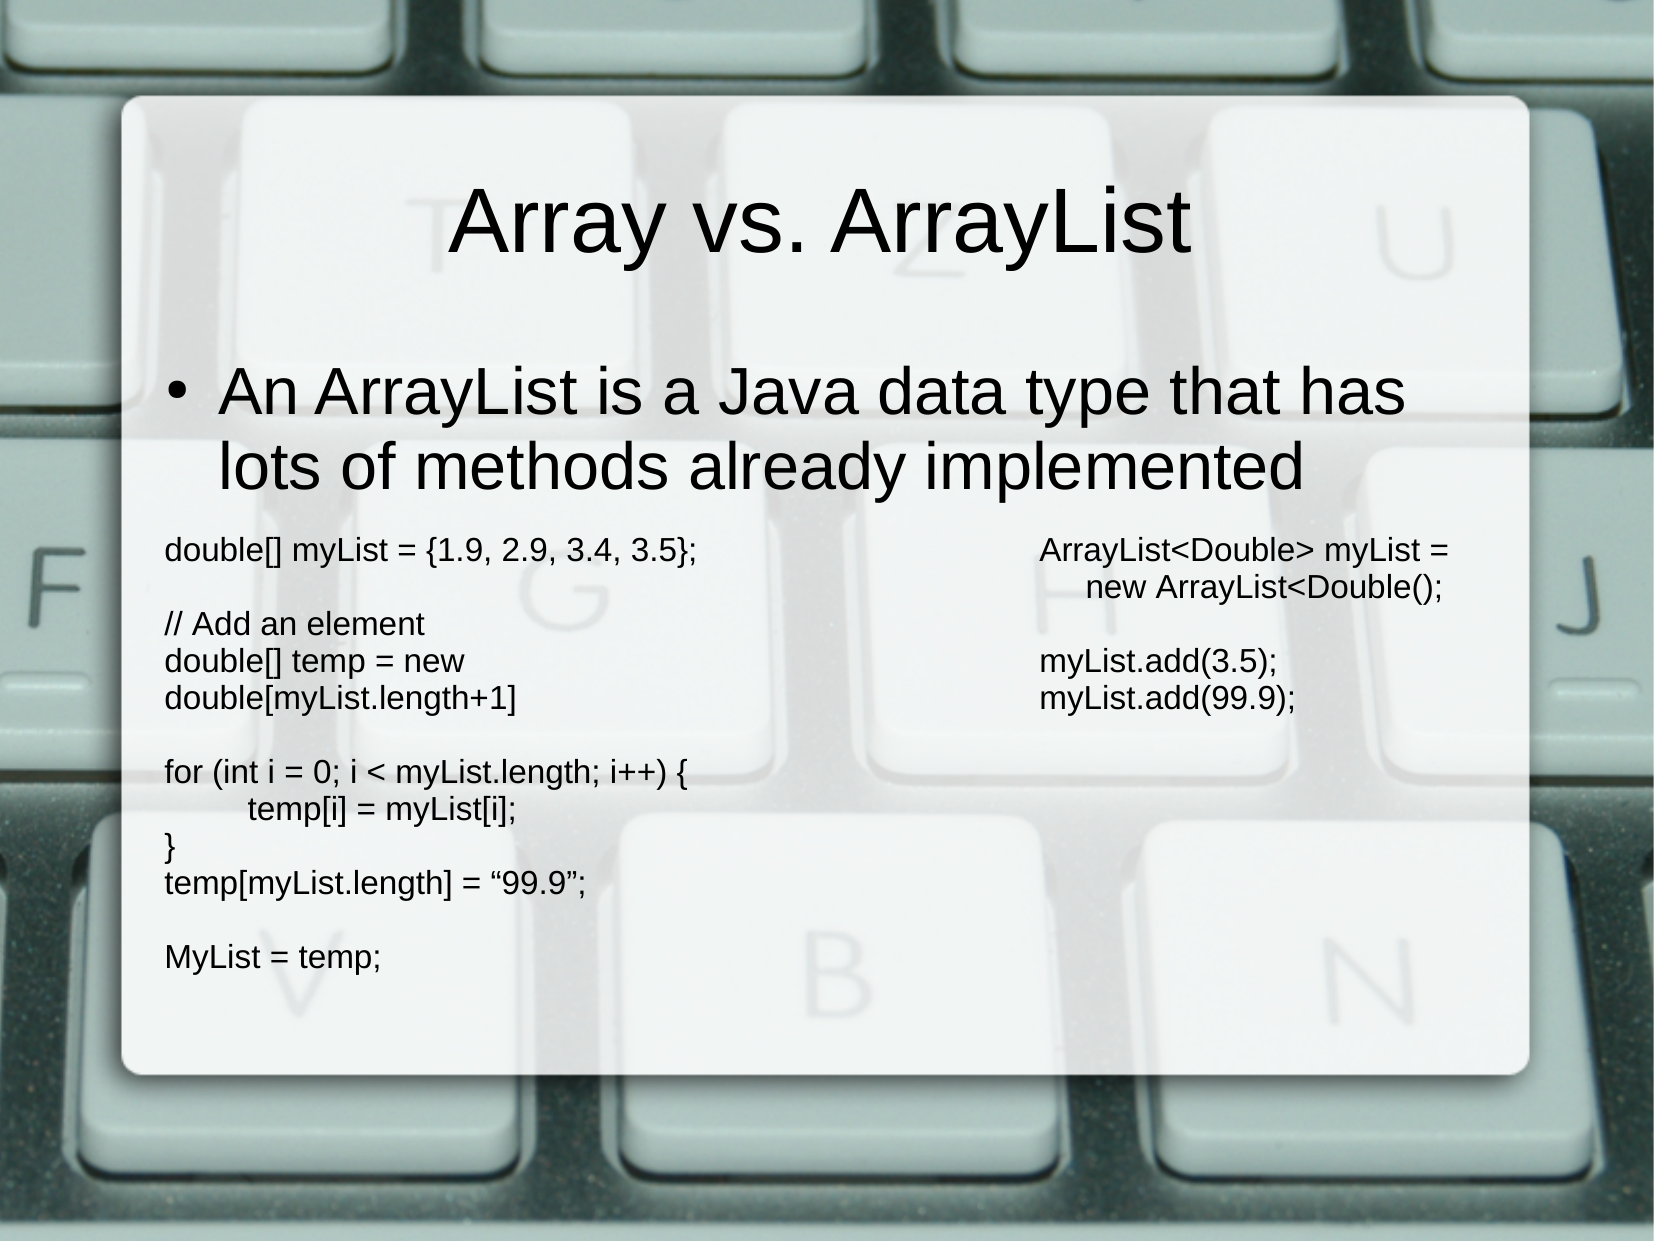

# Array vs. ArrayList
An ArrayList is a Java data type that has lots of methods already implemented
double[] myList = {1.9, 2.9, 3.4, 3.5};
// Add an element
double[] temp = new double[myList.length+1]
for (int i = 0; i < myList.length; i++) {
 temp[i] = myList[i];
}
temp[myList.length] = “99.9”;
MyList = temp;
ArrayList<Double> myList =
 new ArrayList<Double();
myList.add(3.5);
myList.add(99.9);